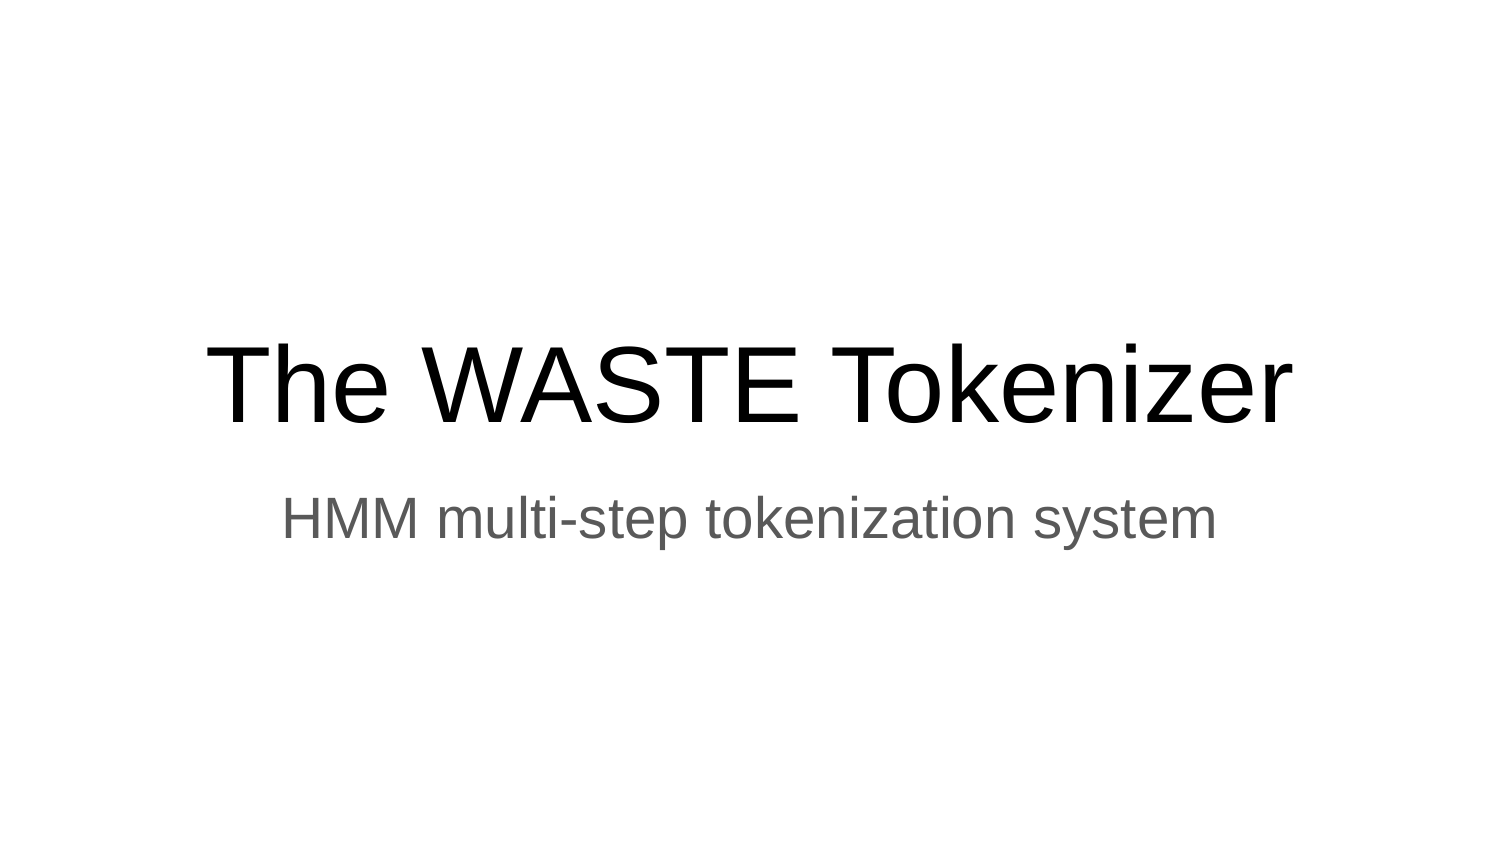

# The WASTE Tokenizer
HMM multi-step tokenization system